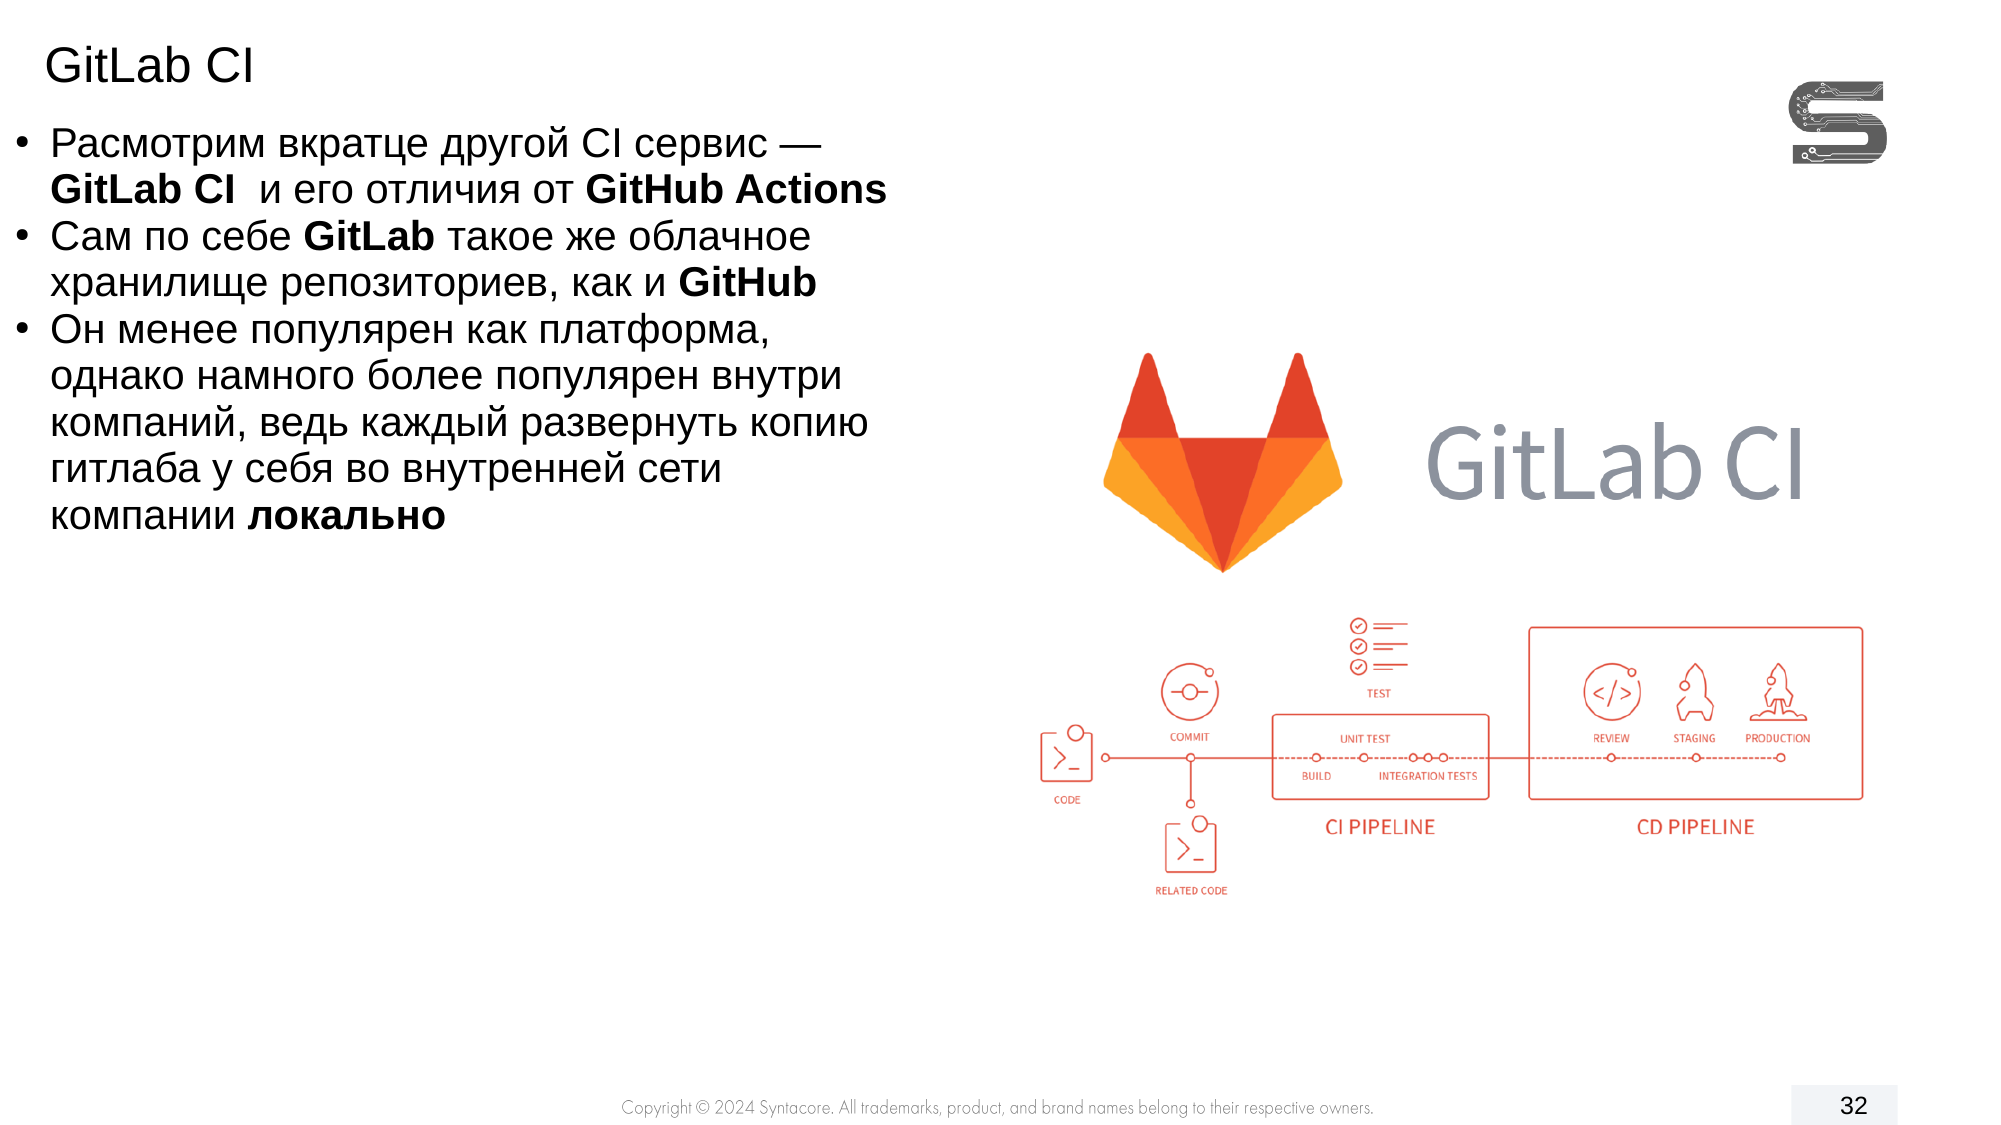

GitLab CI
Расмотрим вкратце другой CI сервис — GitLab CI и его отличия от GitHub Actions
Сам по себе GitLab такое же облачное хранилище репозиториев, как и GitHub
Он менее популярен как платформа, однако намного более популярен внутри компаний, ведь каждый развернуть копию гитлаба у себя во внутренней сети компании локально